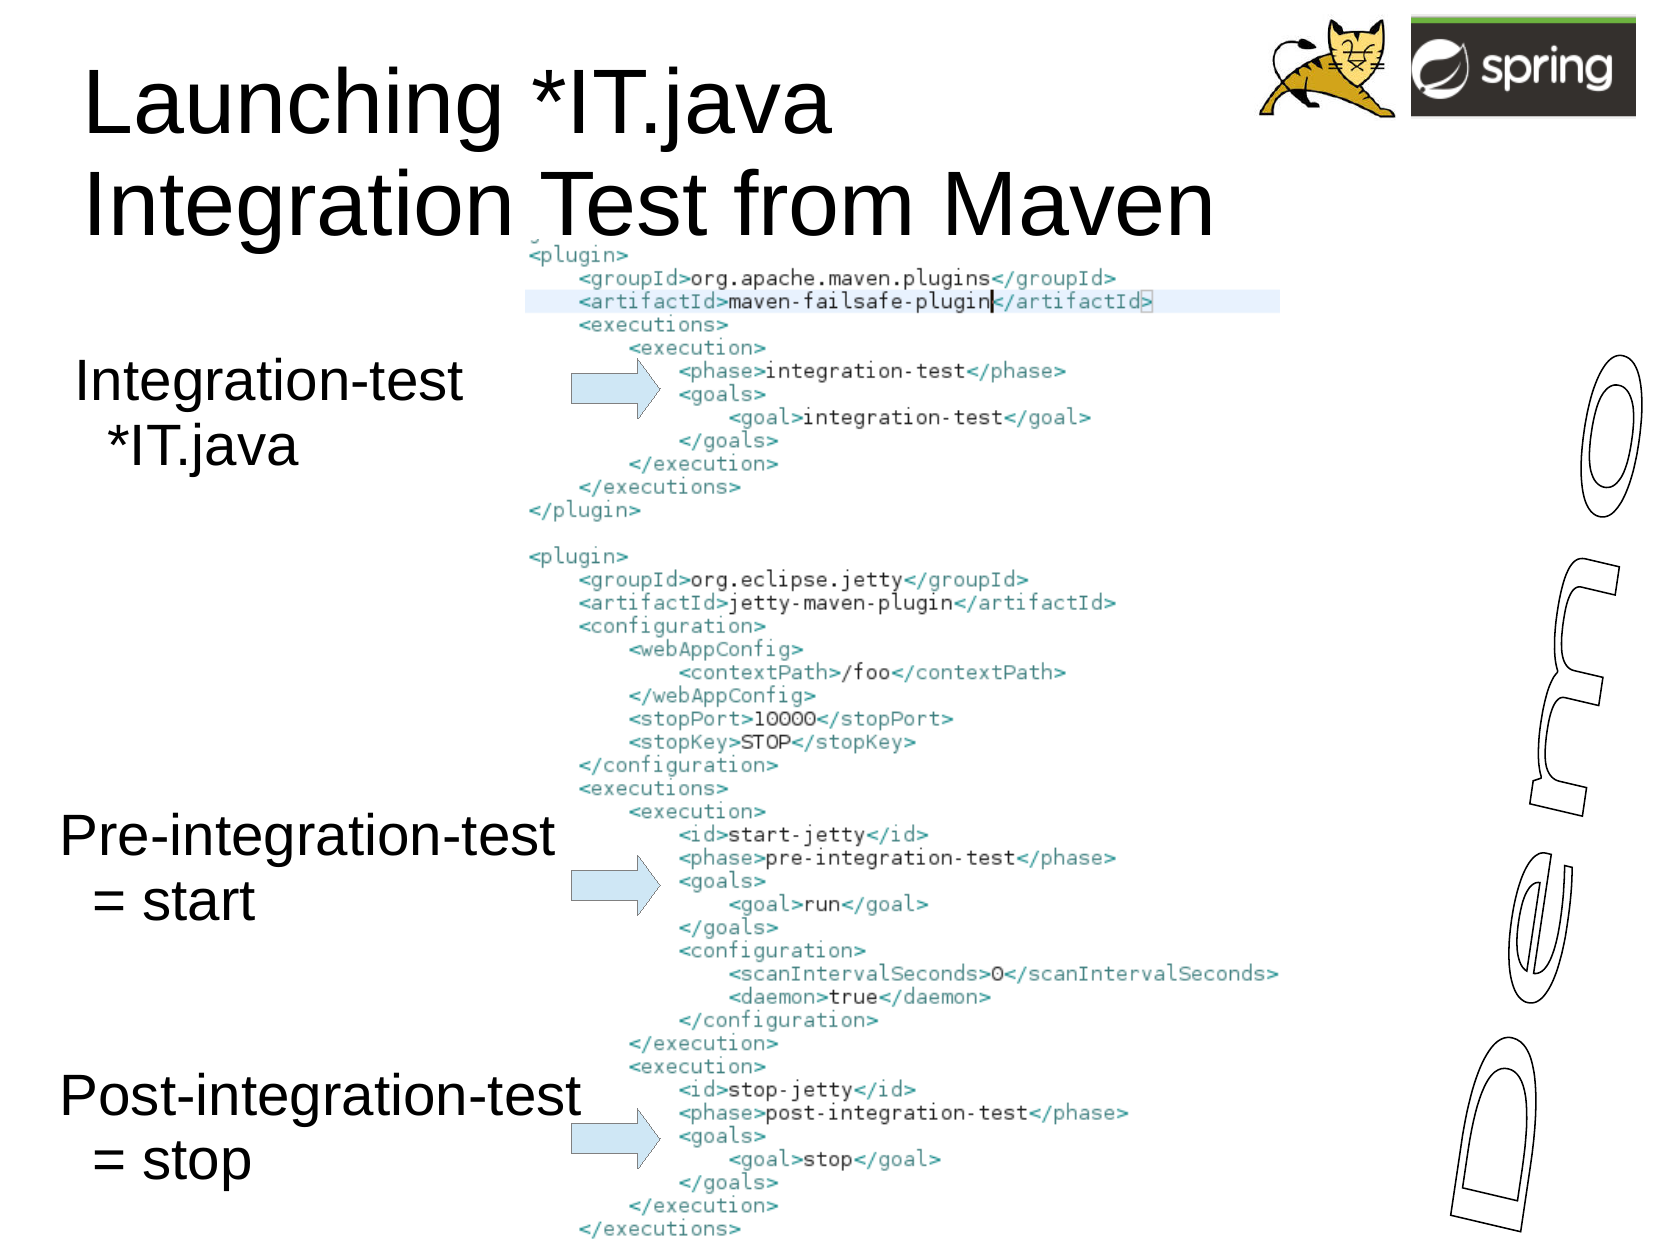

# Launching *IT.java Integration Test from Maven
Integration-test
 *IT.java
Demo
Pre-integration-test
 = start
Post-integration-test
 = stop